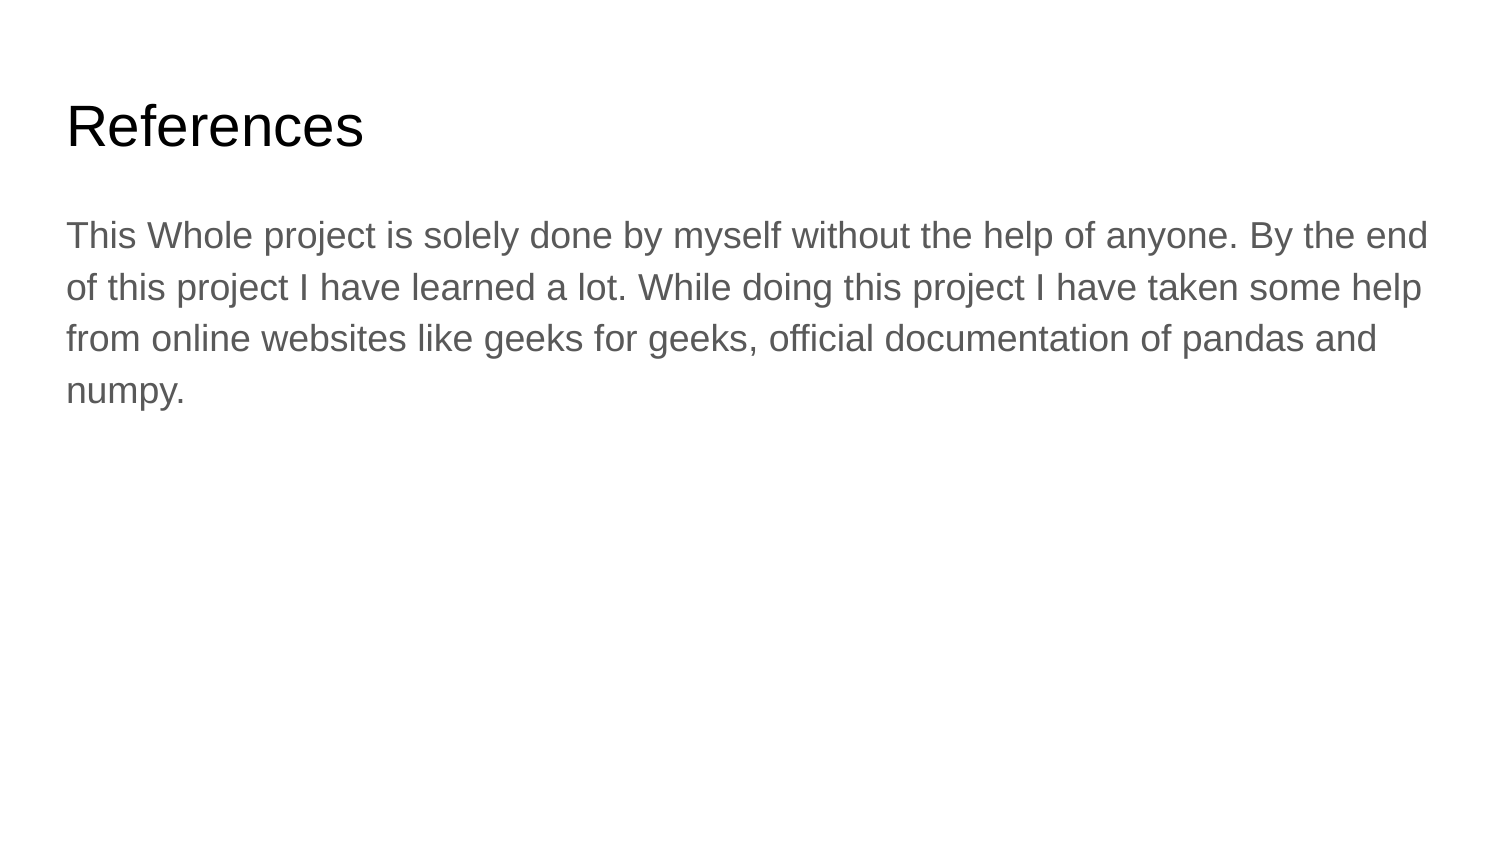

# References
This Whole project is solely done by myself without the help of anyone. By the end of this project I have learned a lot. While doing this project I have taken some help from online websites like geeks for geeks, official documentation of pandas and numpy.